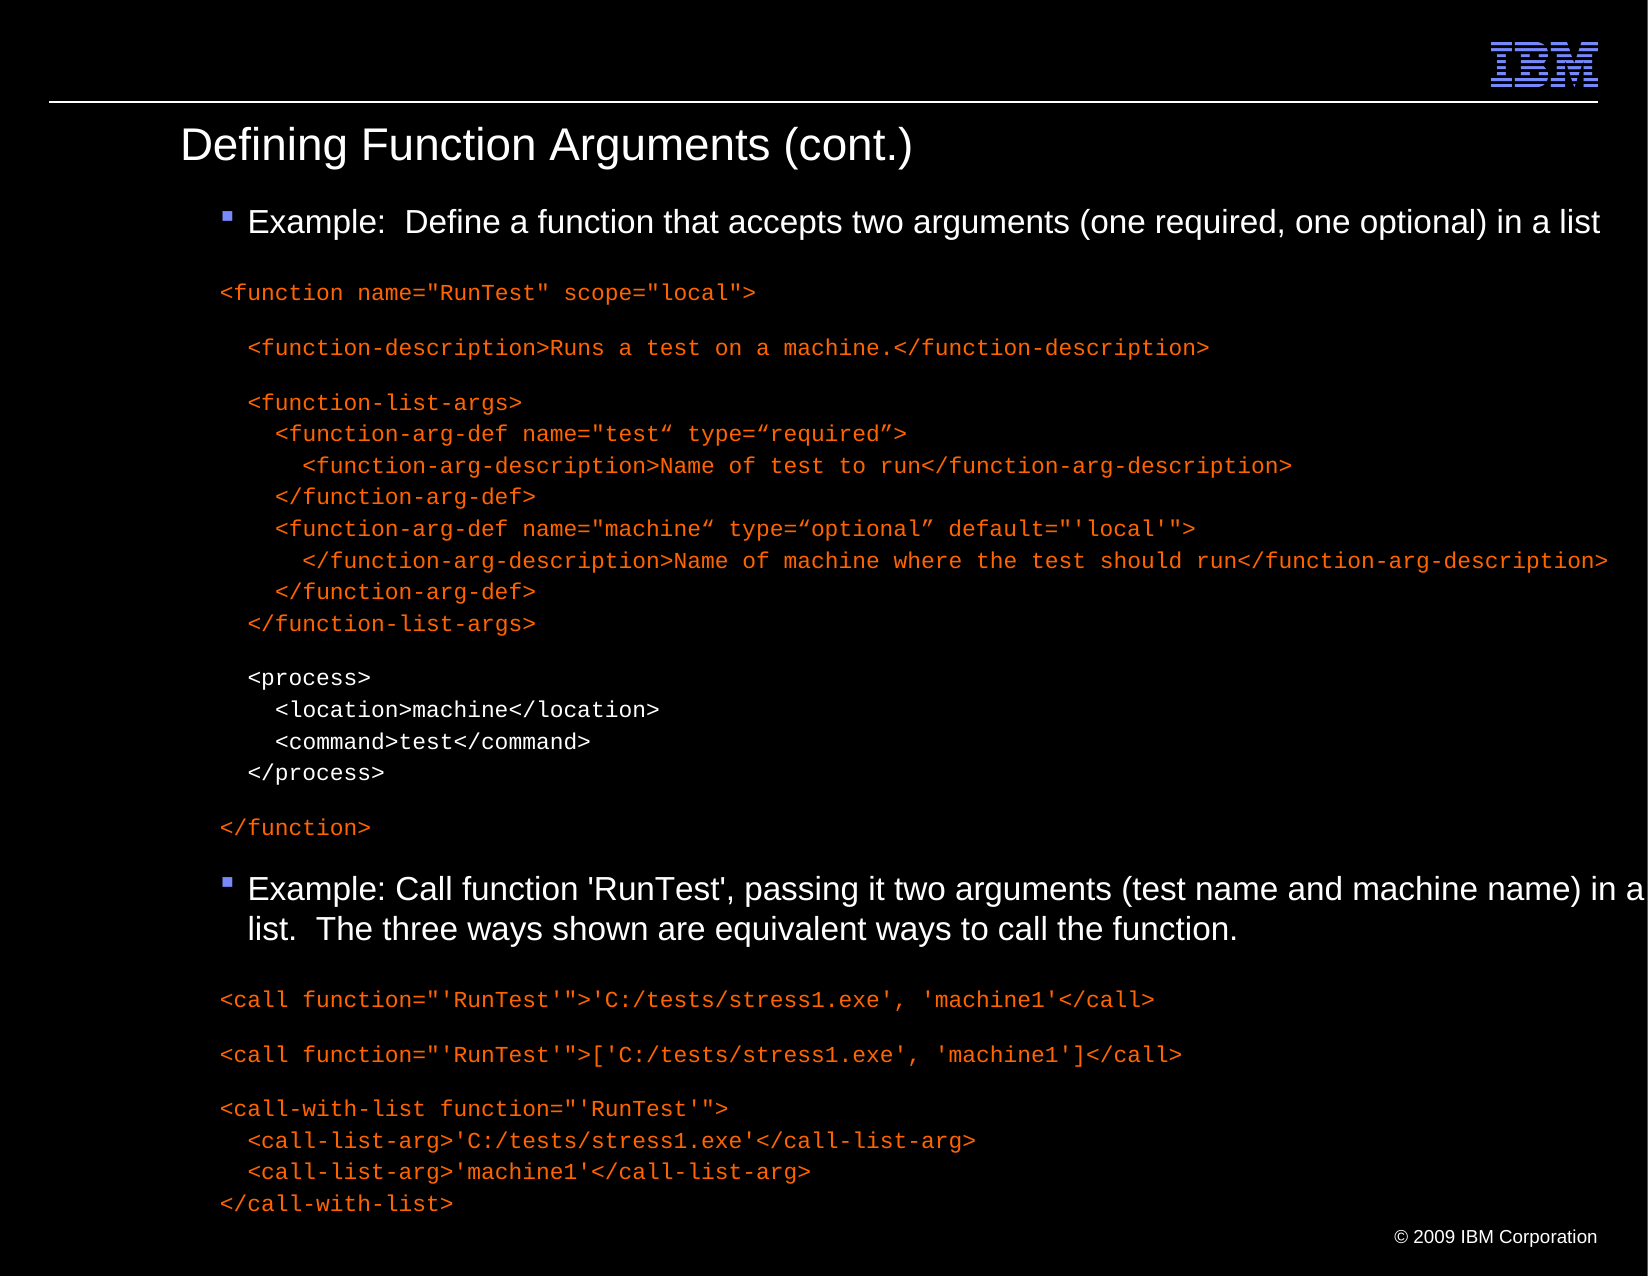

# Defining Function Arguments (cont.)
Example: Define a function that accepts two arguments (one required, one optional) in a list
<function name="RunTest" scope="local">
 <function-description>Runs a test on a machine.</function-description>
 <function-list-args>
 <function-arg-def name="test“ type=“required”>
 <function-arg-description>Name of test to run</function-arg-description>
 </function-arg-def>
 <function-arg-def name="machine“ type=“optional” default="'local'">
 </function-arg-description>Name of machine where the test should run</function-arg-description>
 </function-arg-def>
 </function-list-args>
 <process>
 <location>machine</location>
 <command>test</command>
 </process>
</function>
Example: Call function 'RunTest', passing it two arguments (test name and machine name) in a list. The three ways shown are equivalent ways to call the function.
<call function="'RunTest'">'C:/tests/stress1.exe', 'machine1'</call>
<call function="'RunTest'">['C:/tests/stress1.exe', 'machine1']</call>
<call-with-list function="'RunTest'">
 <call-list-arg>'C:/tests/stress1.exe'</call-list-arg>
 <call-list-arg>'machine1'</call-list-arg>
</call-with-list>